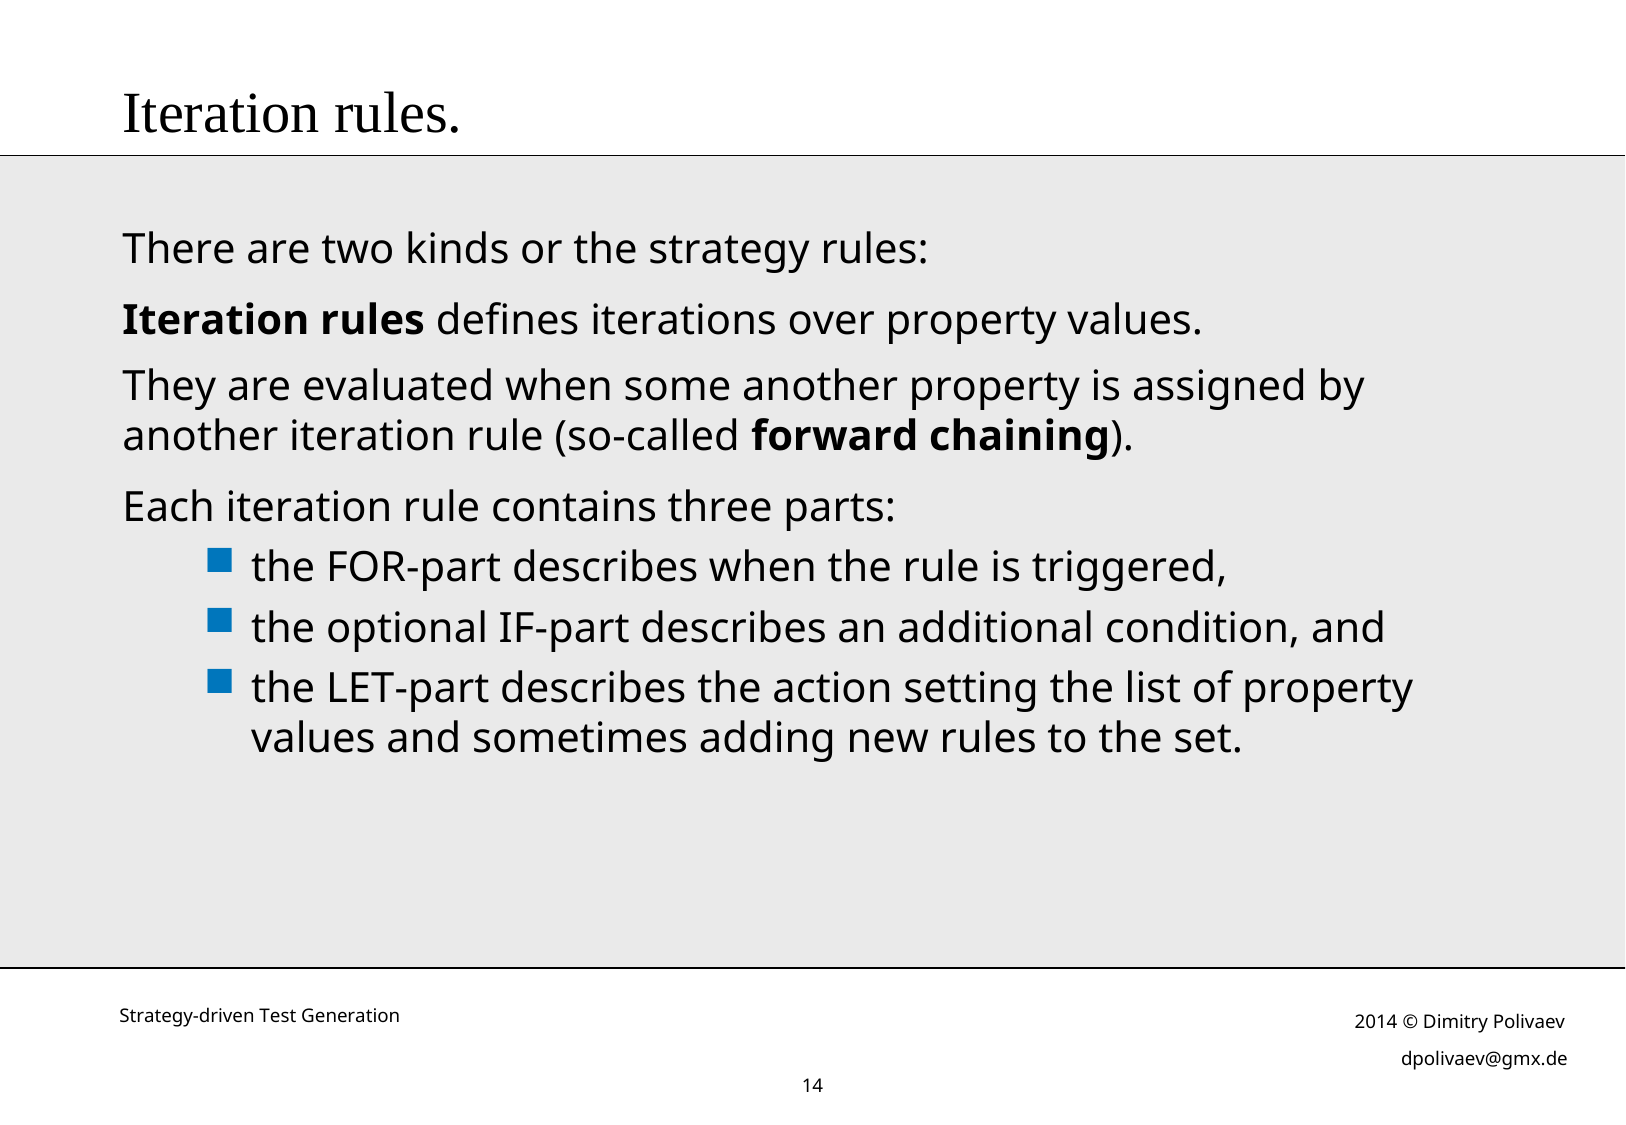

# Iteration rules.
There are two kinds or the strategy rules:
Iteration rules defines iterations over property values.
They are evaluated when some another property is assigned by another iteration rule (so-called forward chaining).
Each iteration rule contains three parts:
the FOR-part describes when the rule is triggered,
the optional IF-part describes an additional condition, and
the LET-part describes the action setting the list of property values and sometimes adding new rules to the set.